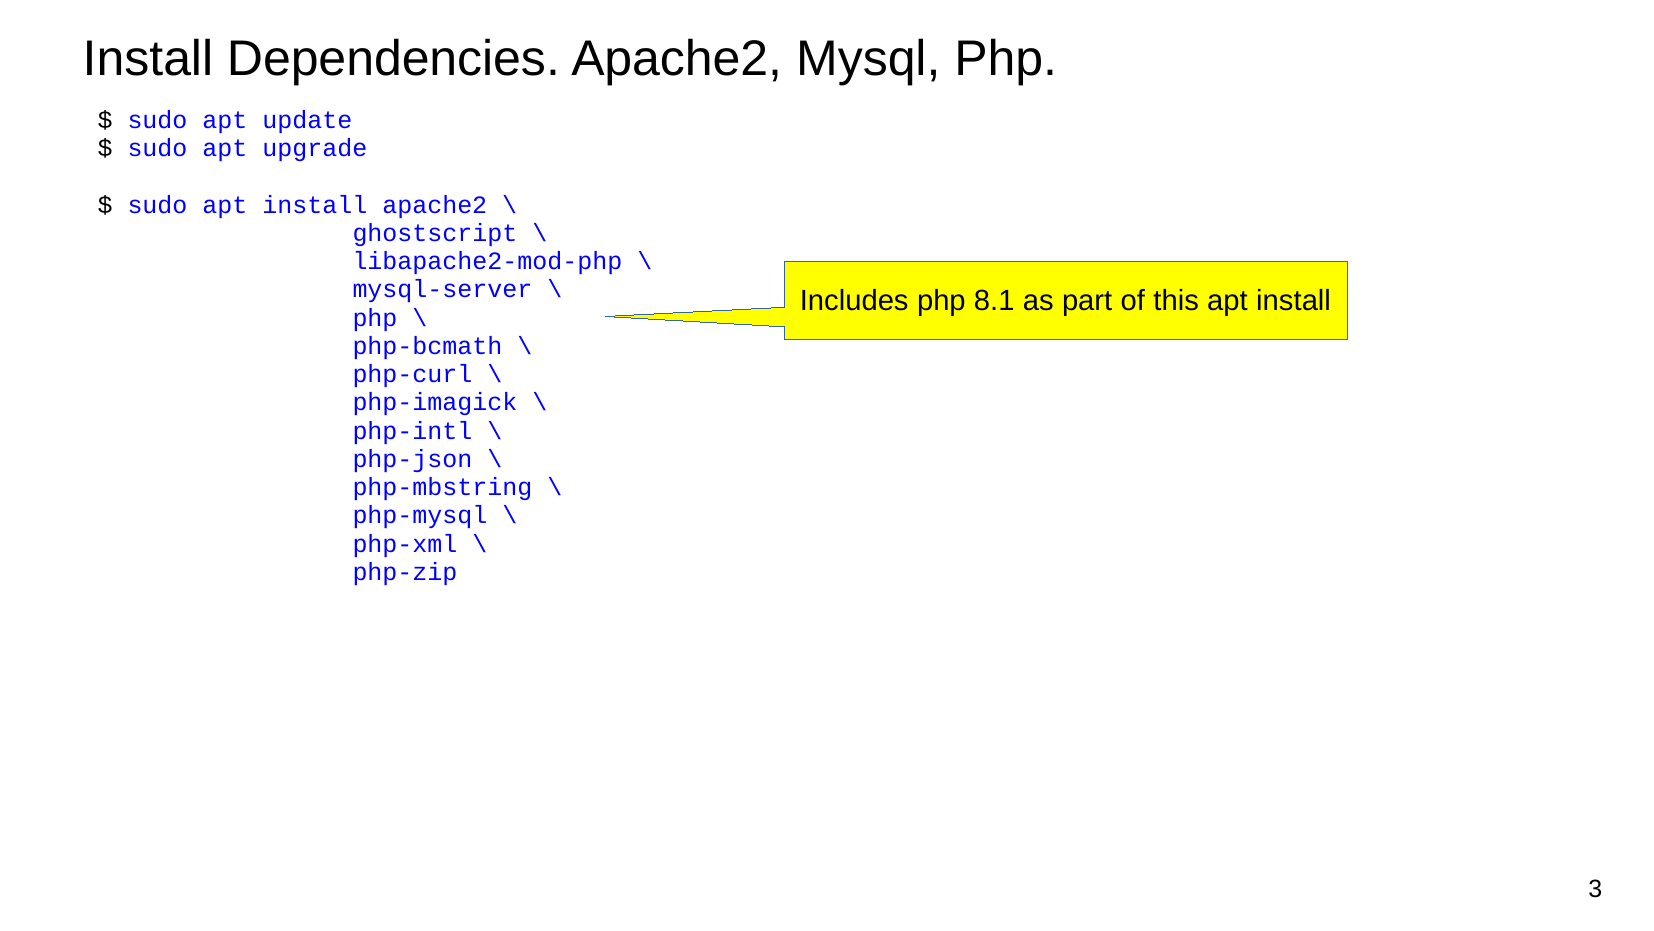

# Install Dependencies. Apache2, Mysql, Php.
$ sudo apt update
$ sudo apt upgrade
$ sudo apt install apache2 \
 ghostscript \
 libapache2-mod-php \
 mysql-server \
 php \
 php-bcmath \
 php-curl \
 php-imagick \
 php-intl \
 php-json \
 php-mbstring \
 php-mysql \
 php-xml \
 php-zip
Includes php 8.1 as part of this apt install